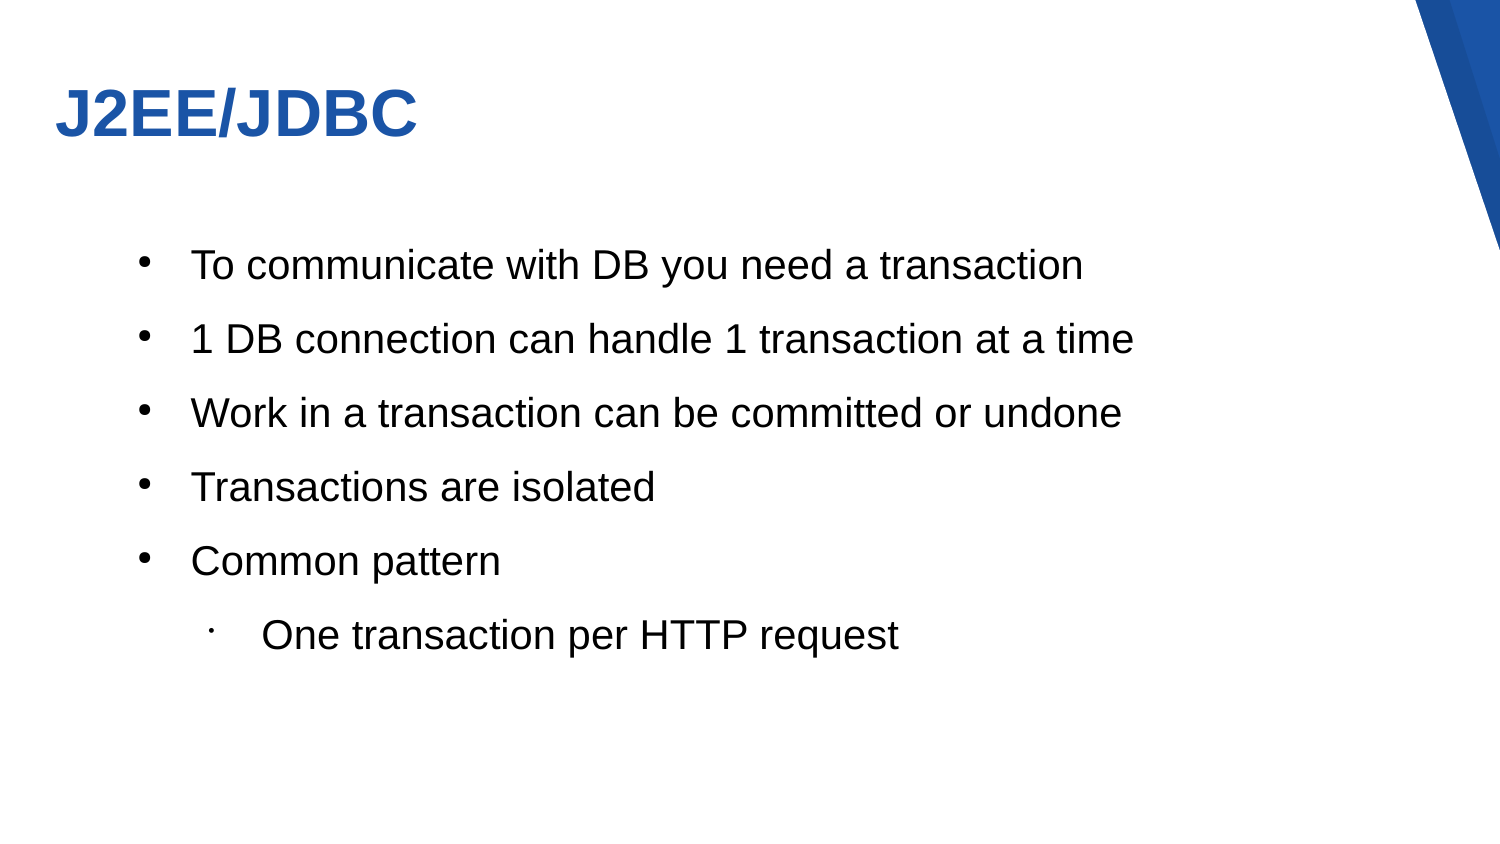

# To communicate with DB you need a transaction
1 DB connection can handle 1 transaction at a time
Work in a transaction can be committed or undone
Transactions are isolated
Common pattern
One transaction per HTTP request
J2EE/JDBC